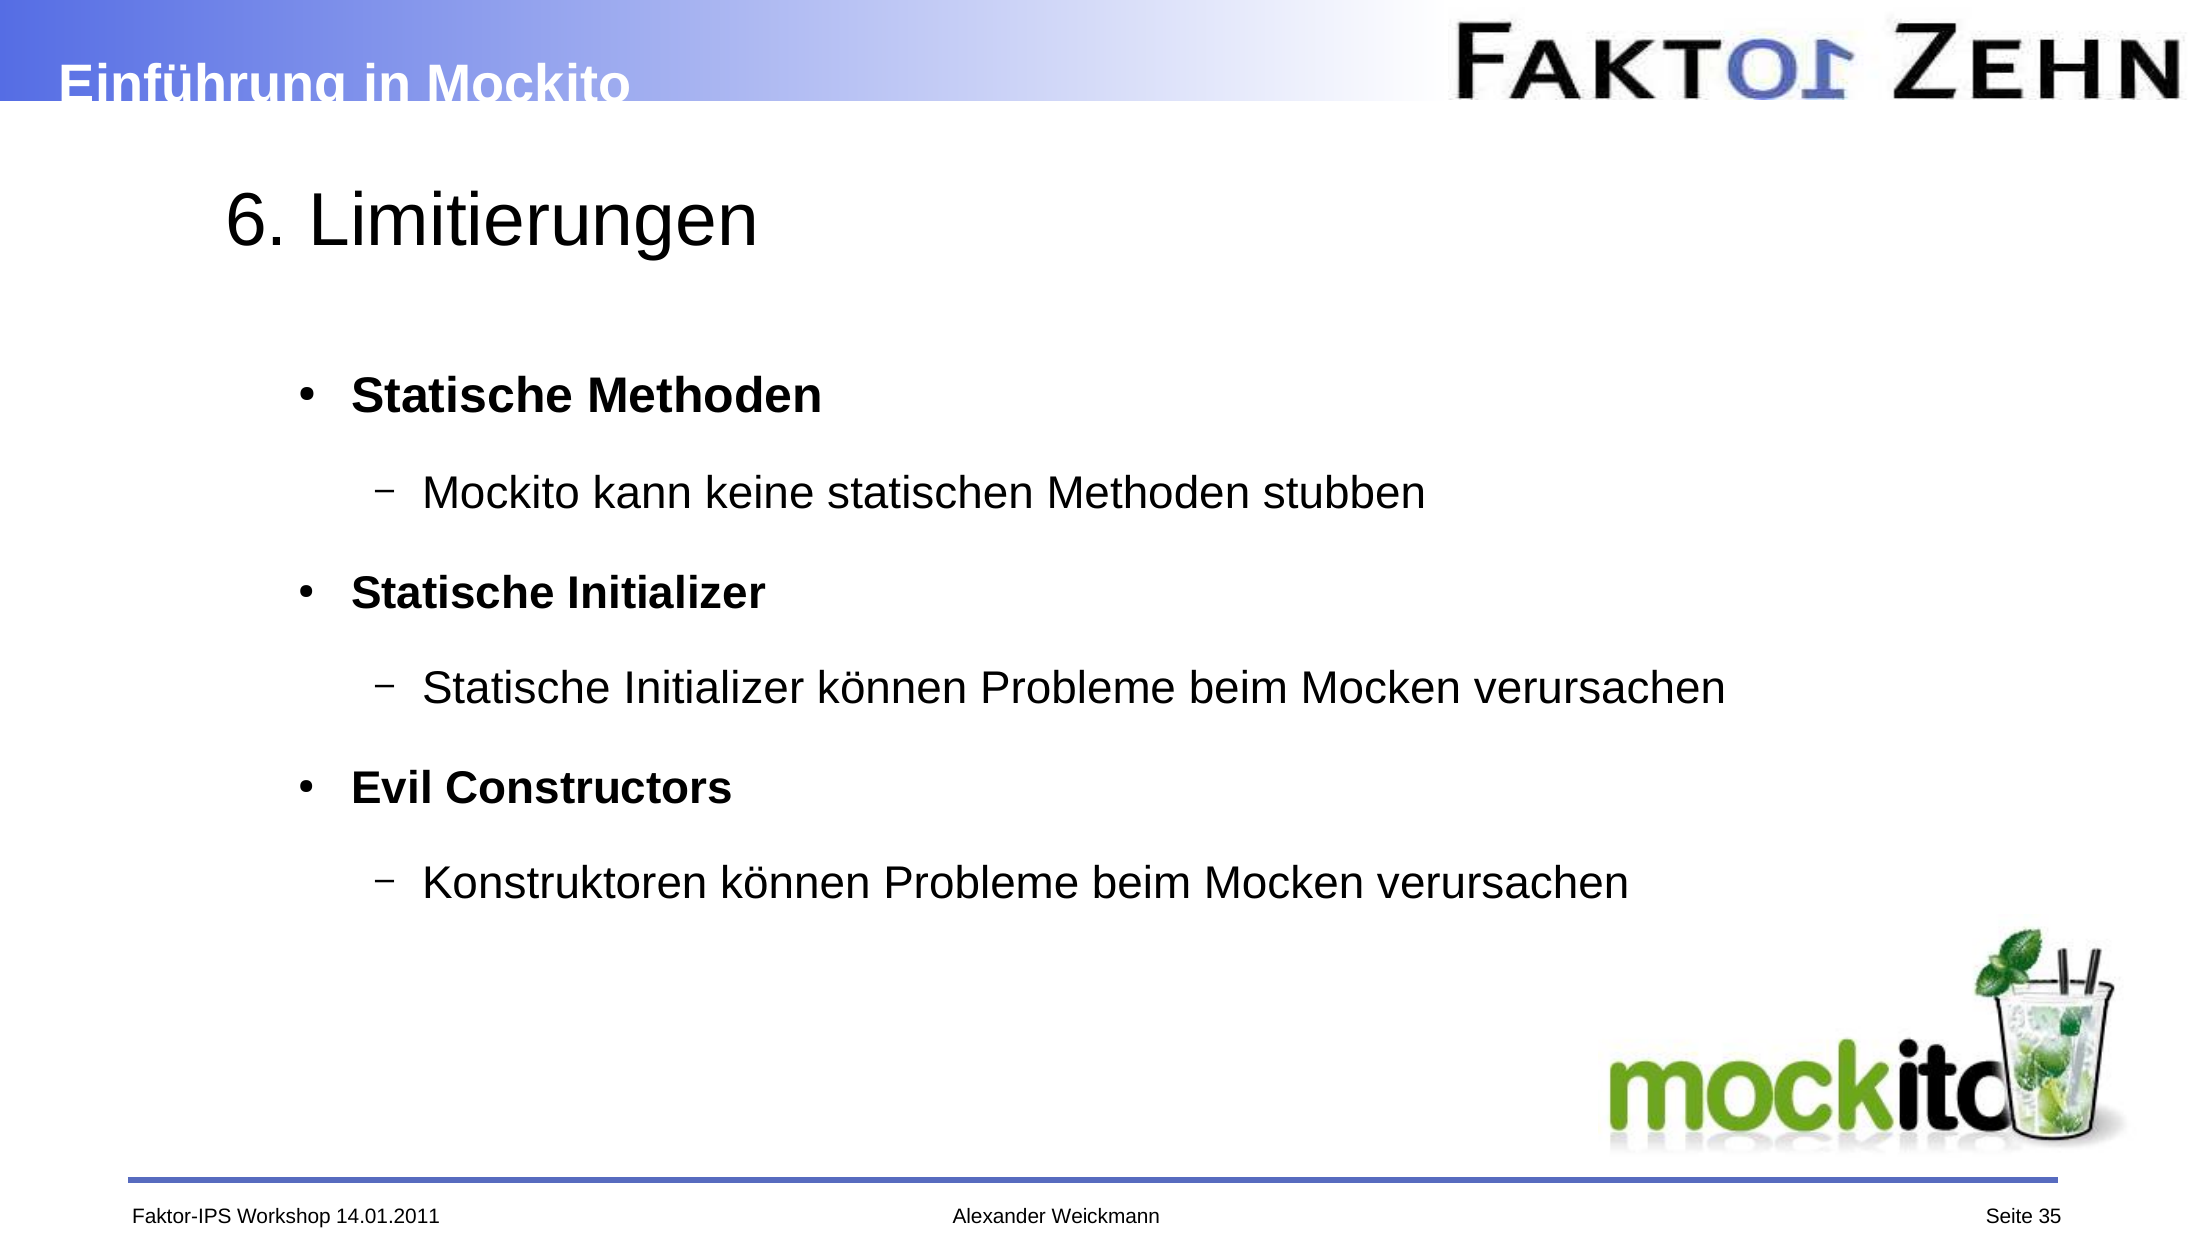

# 6. Limitierungen
Statische Methoden
Mockito kann keine statischen Methoden stubben
Statische Initializer
Statische Initializer können Probleme beim Mocken verursachen
Evil Constructors
Konstruktoren können Probleme beim Mocken verursachen